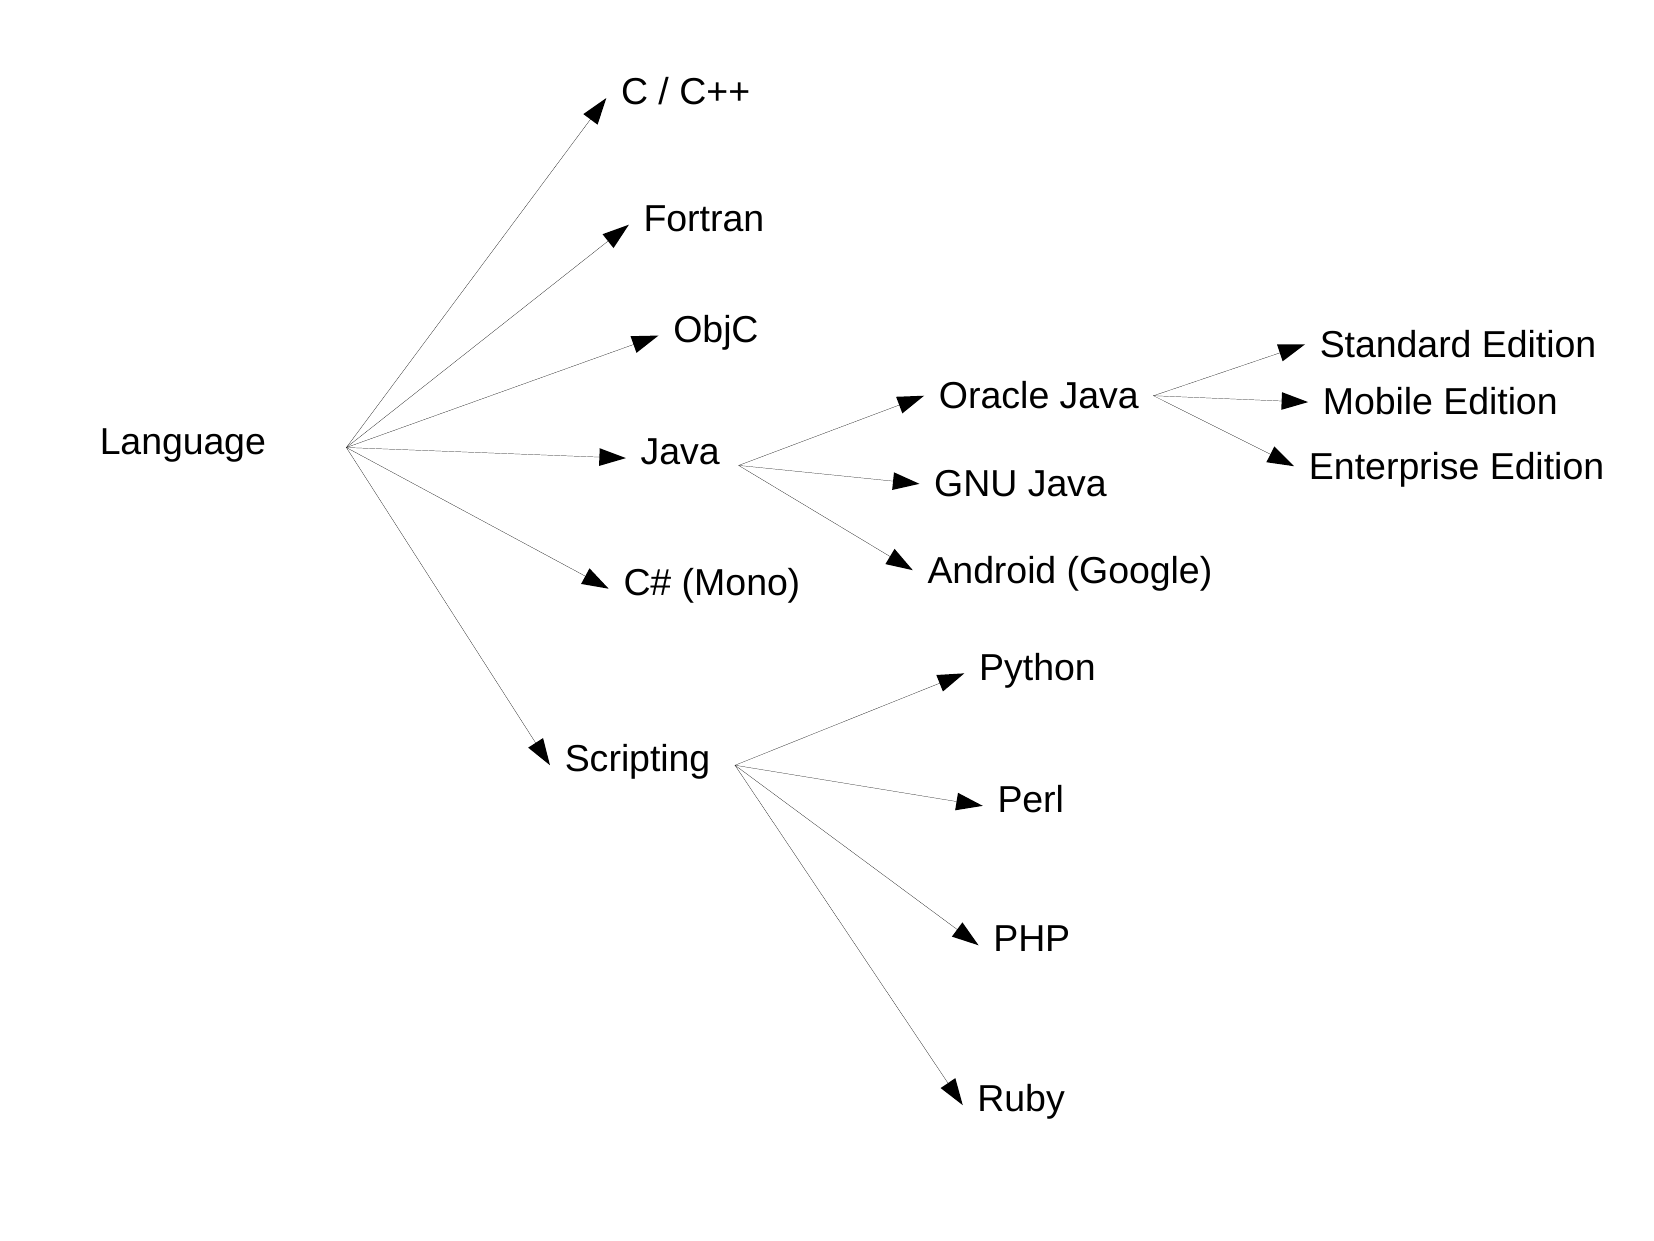

C / C++
Fortran
ObjC
Standard Edition
Oracle Java
Mobile Edition
Language
Java
Enterprise Edition
GNU Java
Android (Google)
C# (Mono)
Python
Scripting
Perl
PHP
Ruby